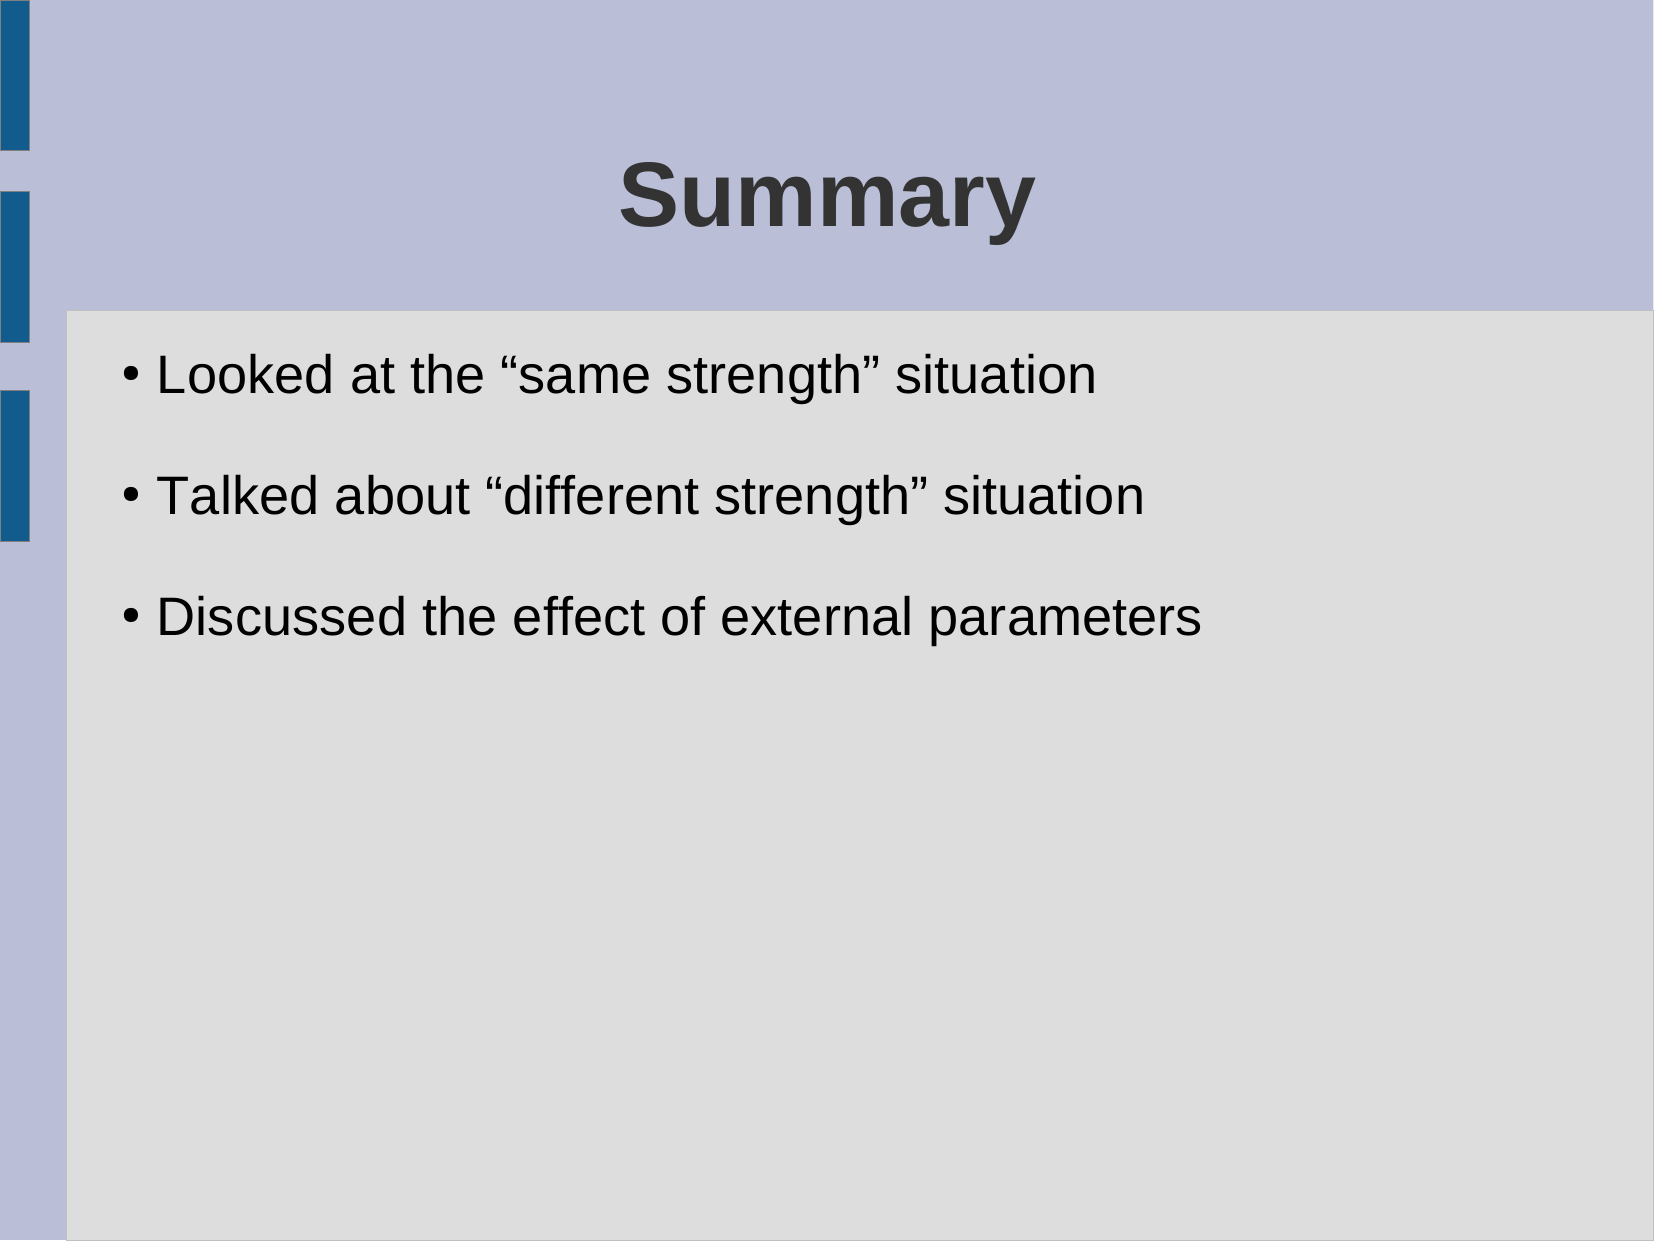

# Summary
Looked at the “same strength” situation
Talked about “different strength” situation
Discussed the effect of external parameters